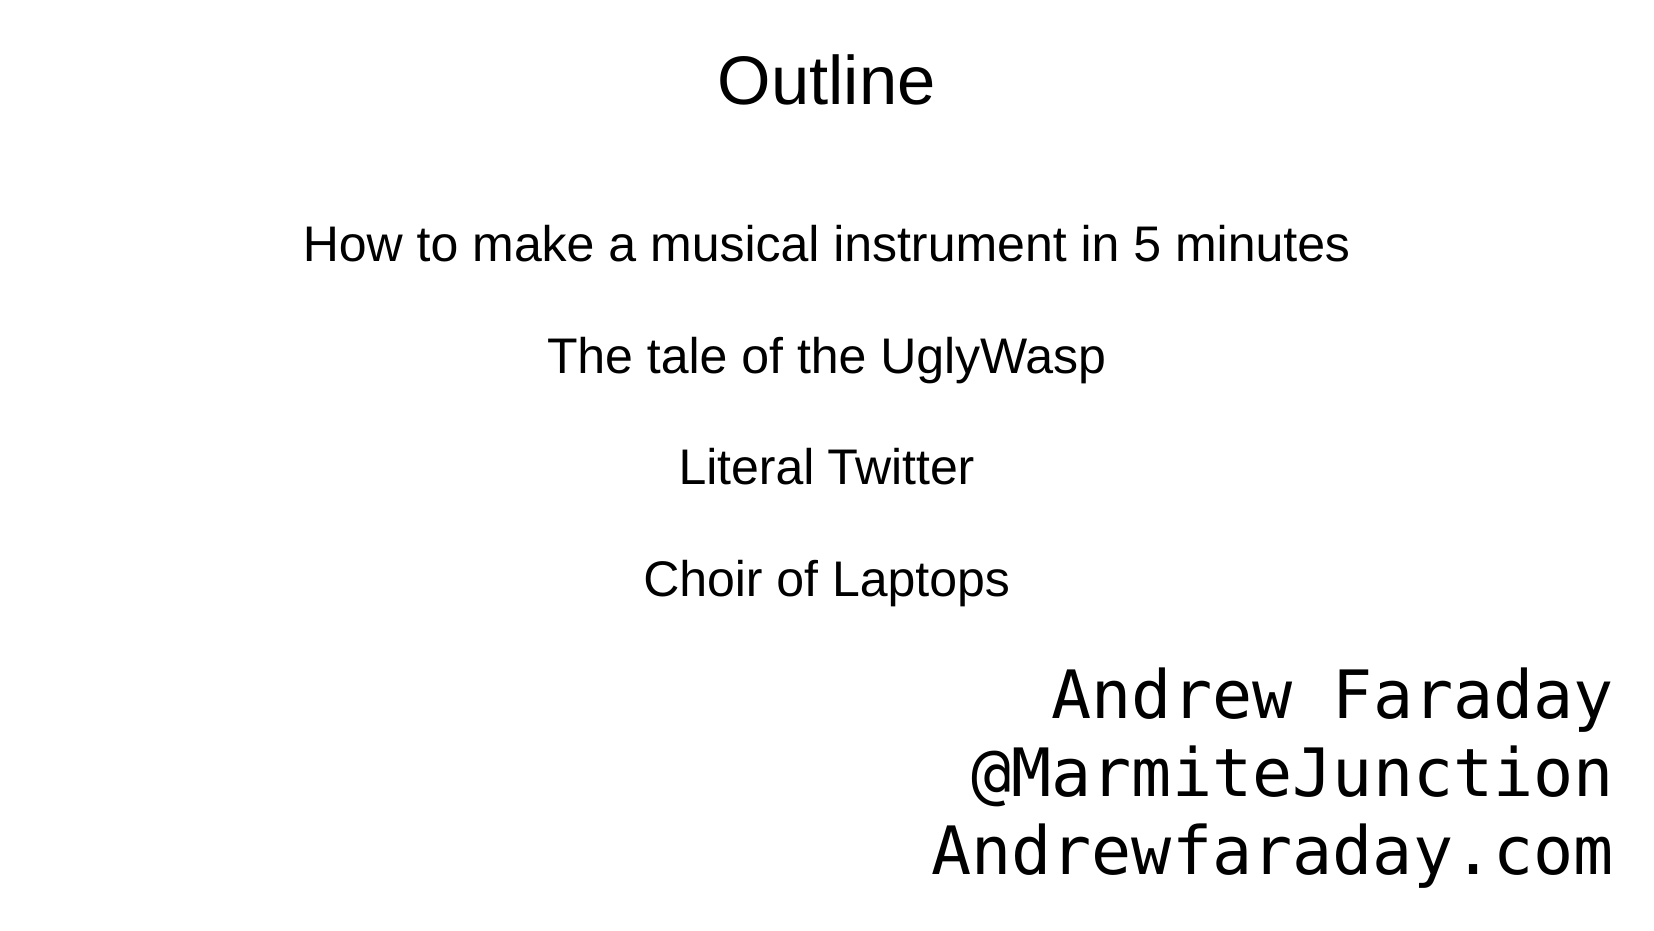

# Outline
How to make a musical instrument in 5 minutes
The tale of the UglyWasp
Literal Twitter
Choir of Laptops
Andrew Faraday
@MarmiteJunction
Andrewfaraday.com